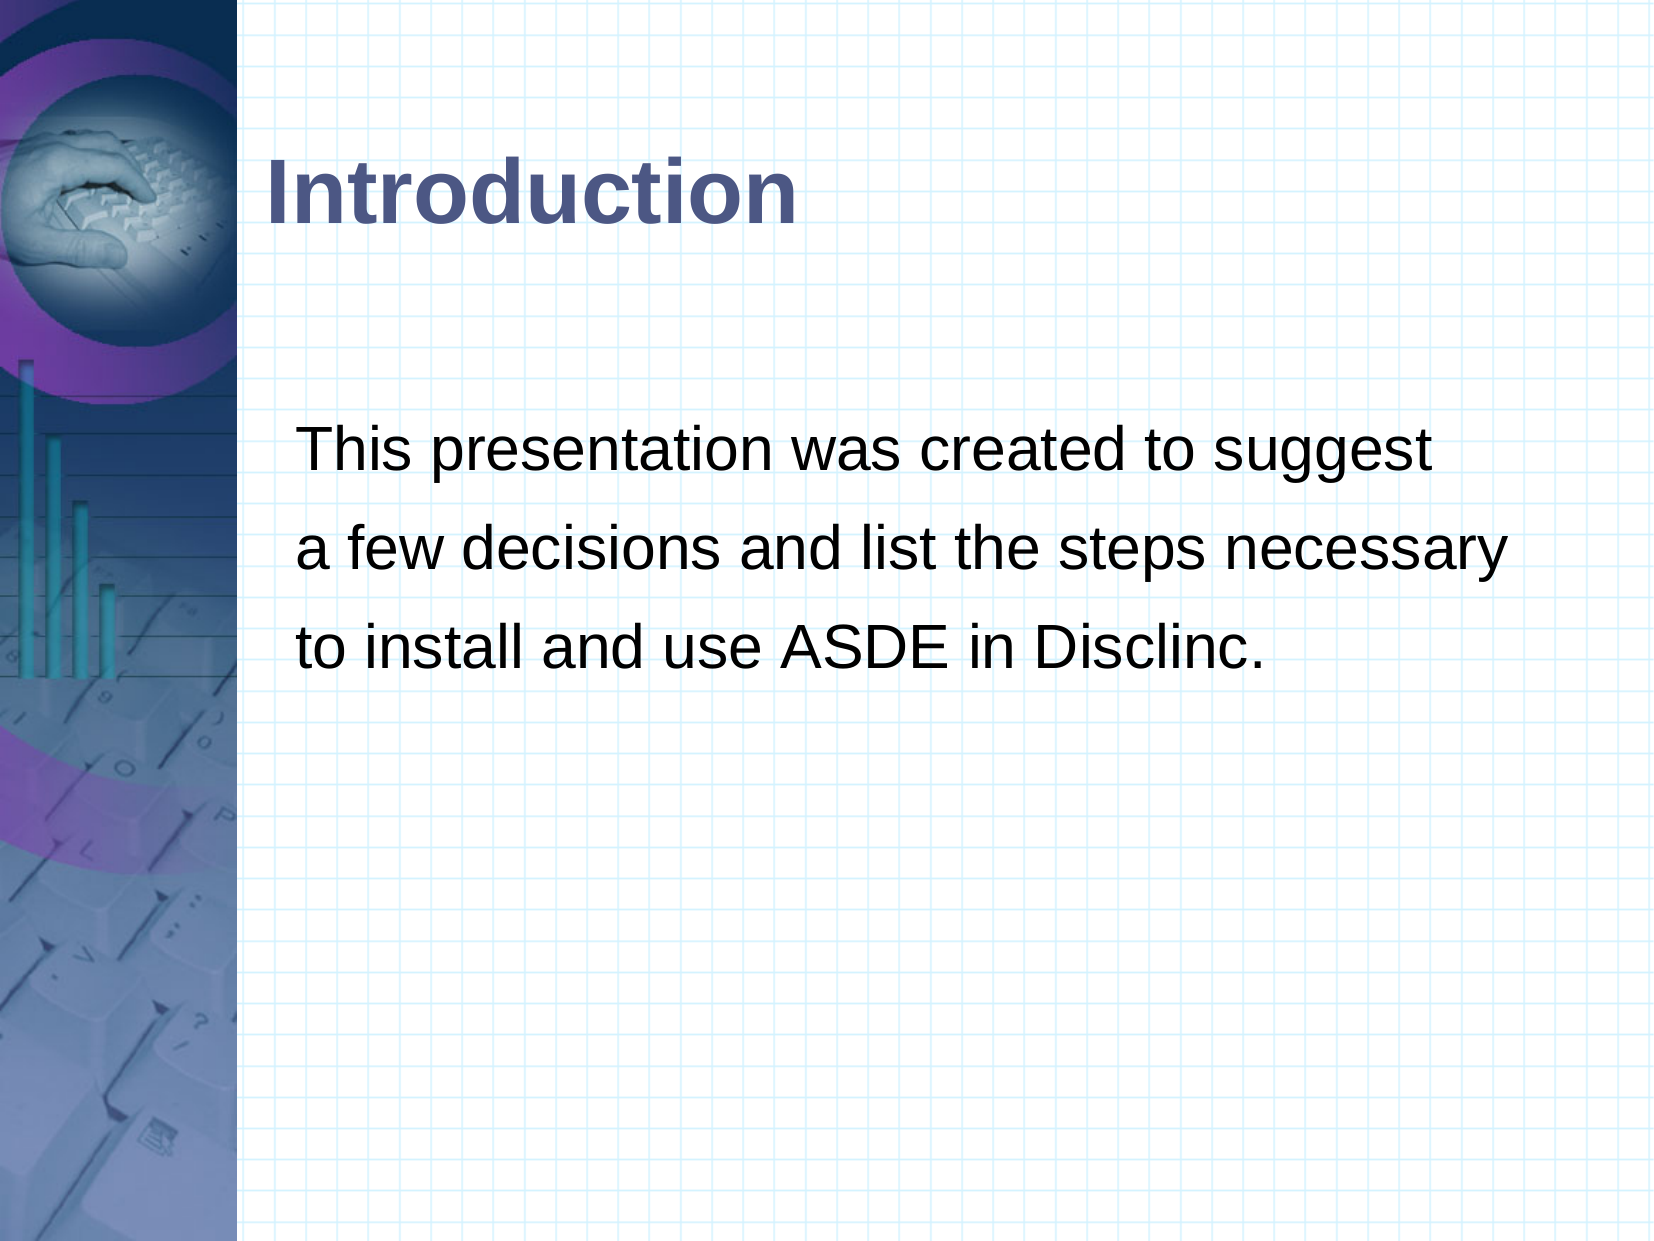

# Introduction
This presentation was created to suggest
a few decisions and list the steps necessary
to install and use ASDE in Disclinc.